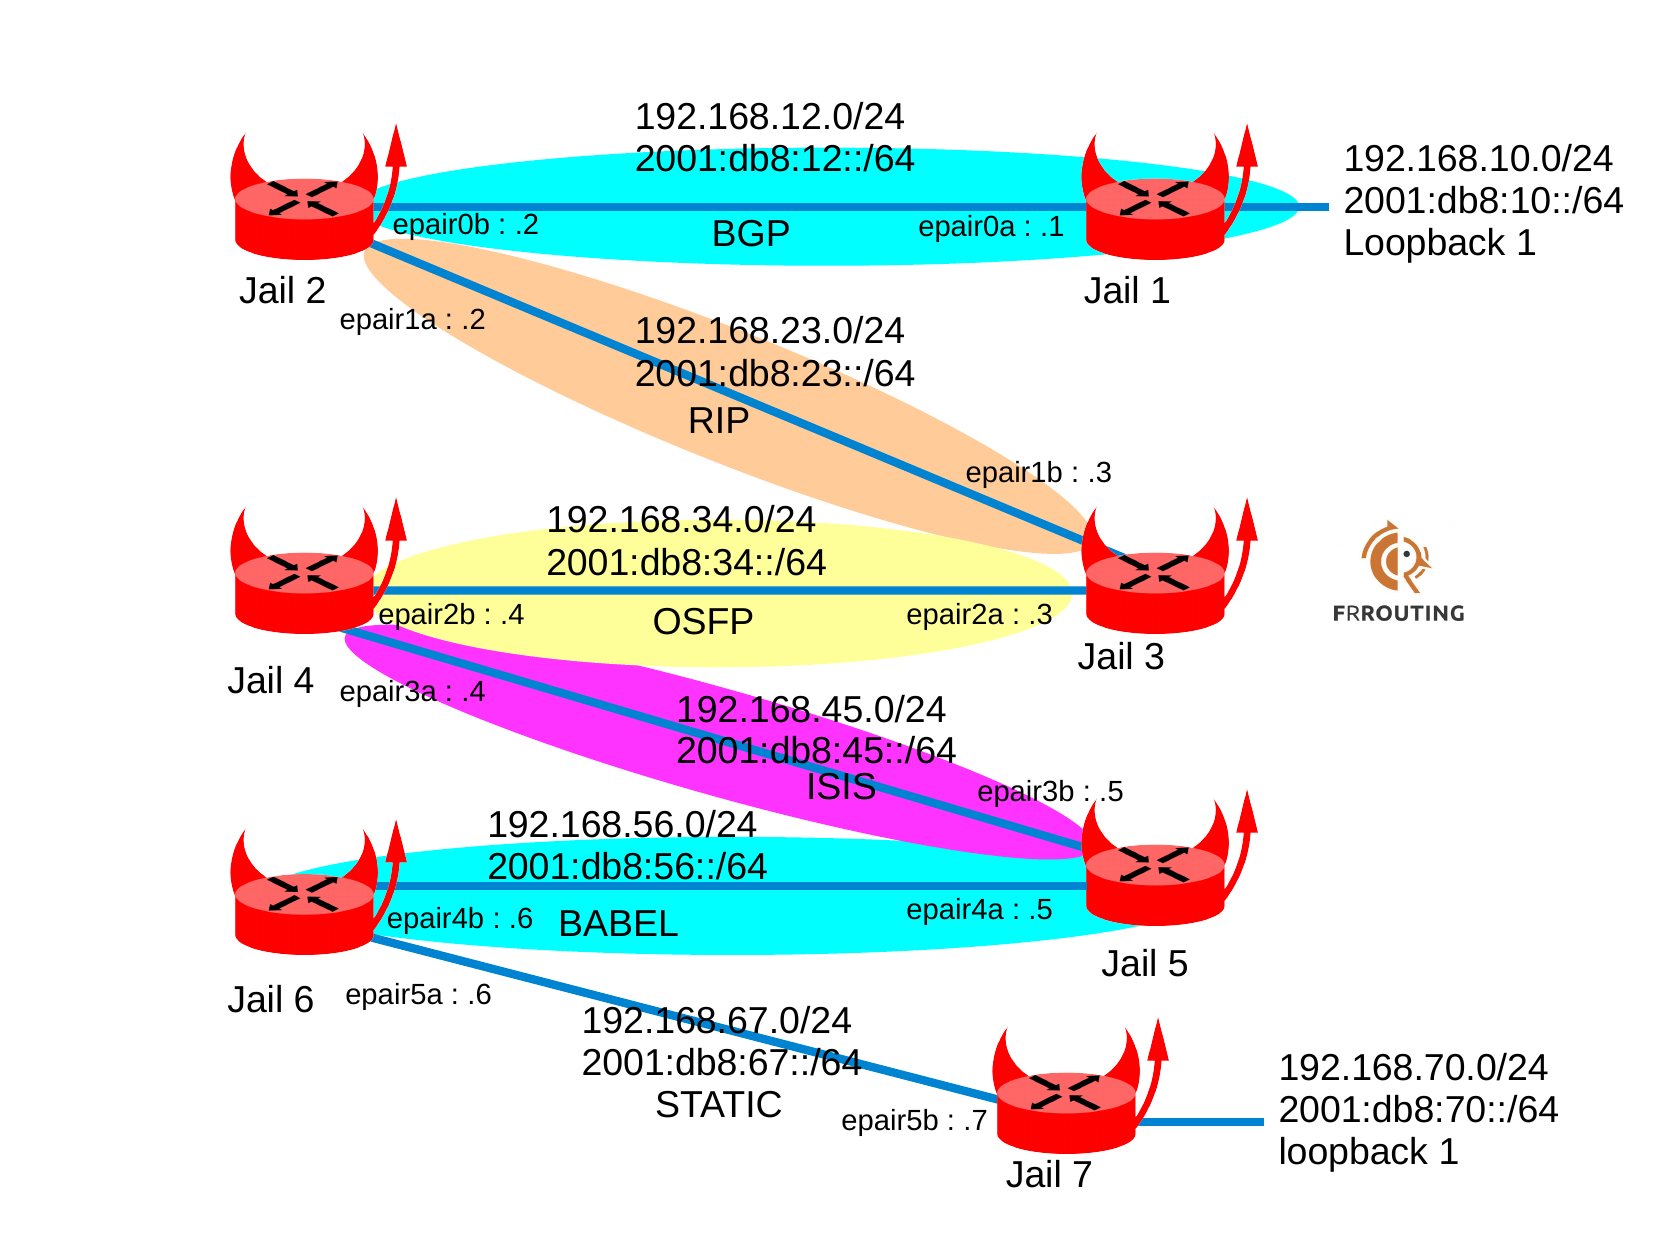

192.168.12.0/24
2001:db8:12::/64
192.168.10.0/24
2001:db8:10::/64
Loopback 1
epair0b : .2
epair0a : .1
BGP
Jail 2
Jail 1
epair1a : .2
192.168.23.0/24
2001:db8:23::/64
RIP
epair1b : .3
192.168.34.0/24
2001:db8:34::/64
epair2b : .4
epair2a : .3
OSFP
Jail 3
Jail 4
epair3a : .4
192.168.45.0/24
2001:db8:45::/64
ISIS
epair3b : .5
192.168.56.0/24
2001:db8:56::/64
epair4a : .5
epair4b : .6
BABEL
Jail 5
Jail 6
epair5a : .6
192.168.67.0/24
2001:db8:67::/64
 STATIC
192.168.70.0/24
2001:db8:70::/64
loopback 1
epair5b : .7
Jail 7